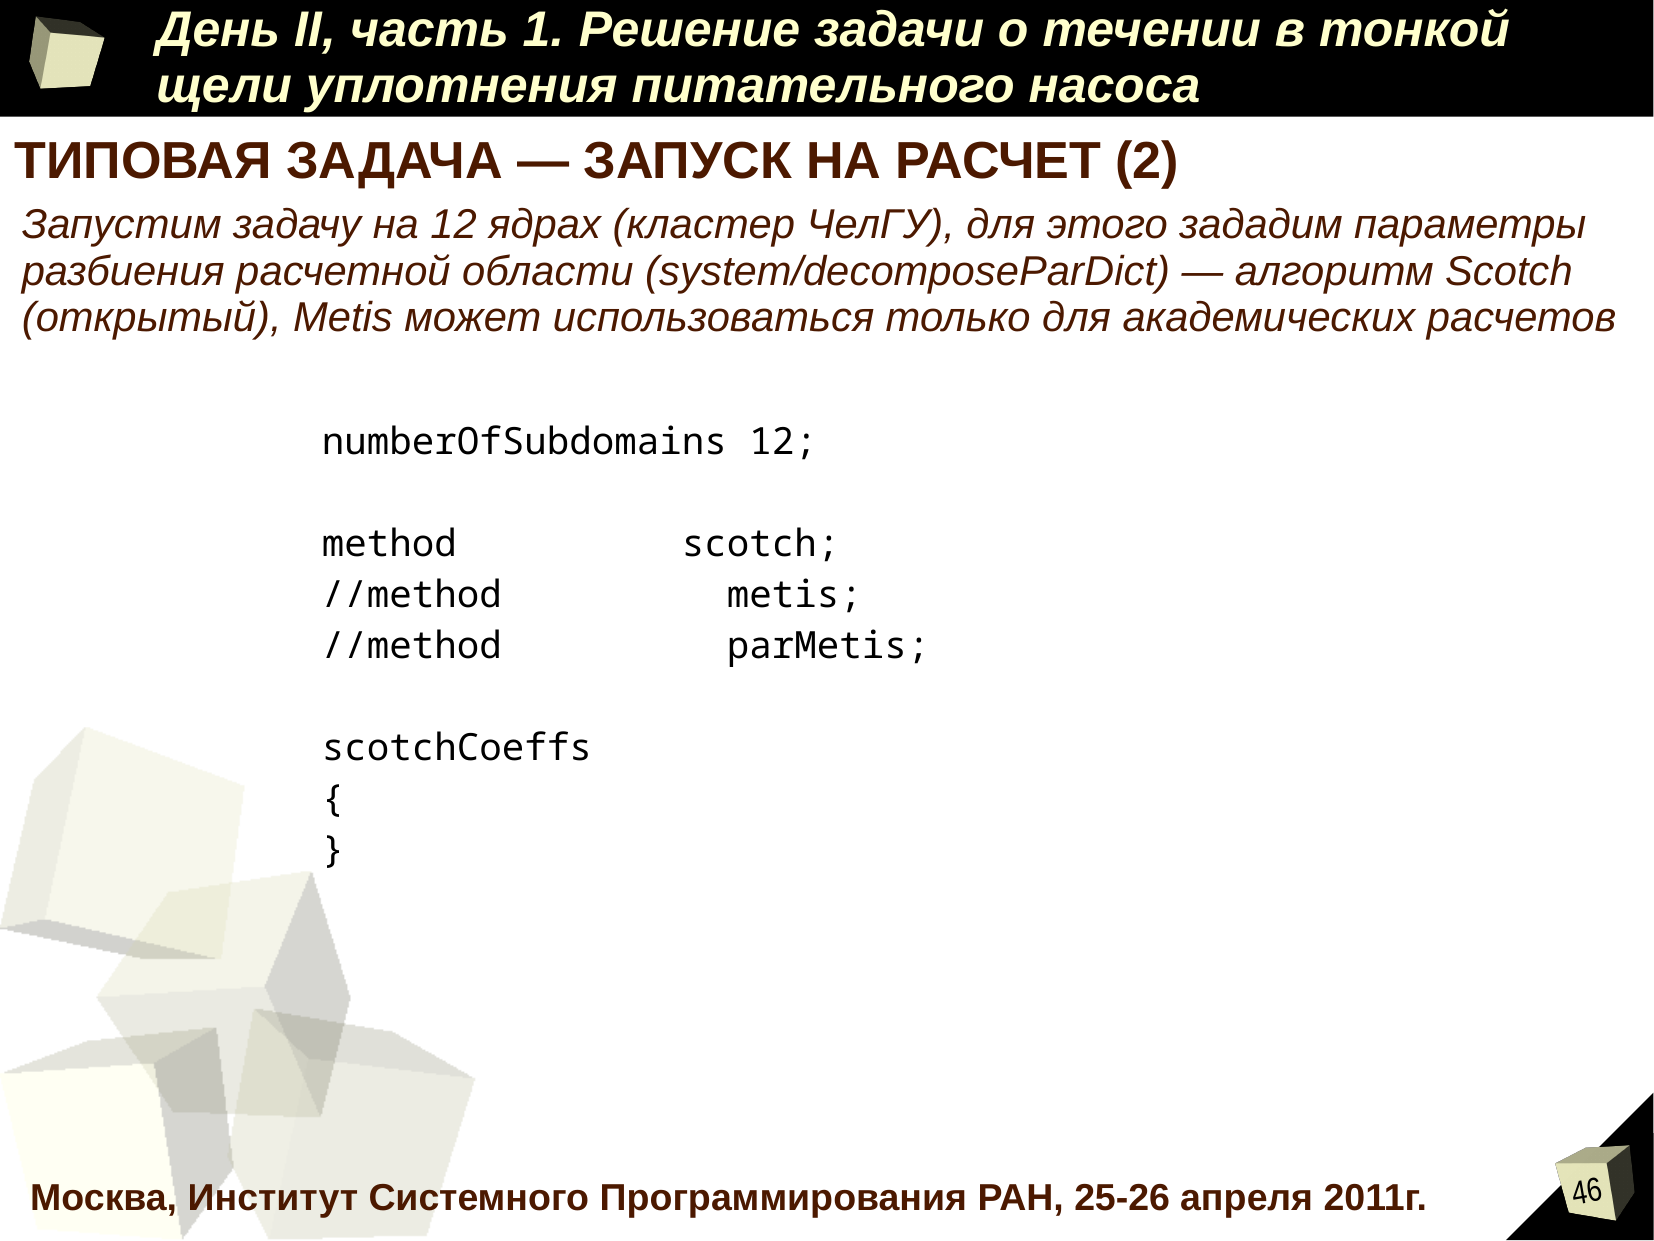

ТИПОВАЯ ЗАДАЧА — ЗАПУСК НА РАСЧЕТ (2)
Запустим задачу на 12 ядрах (кластер ЧелГУ), для этого зададим параметры разбиения расчетной области (system/decomposeParDict) — алгоритм Scotch (открытый), Metis может использоваться только для академических расчетов
numberOfSubdomains 12;
method scotch;
//method metis;
//method parMetis;
scotchCoeffs
{
}